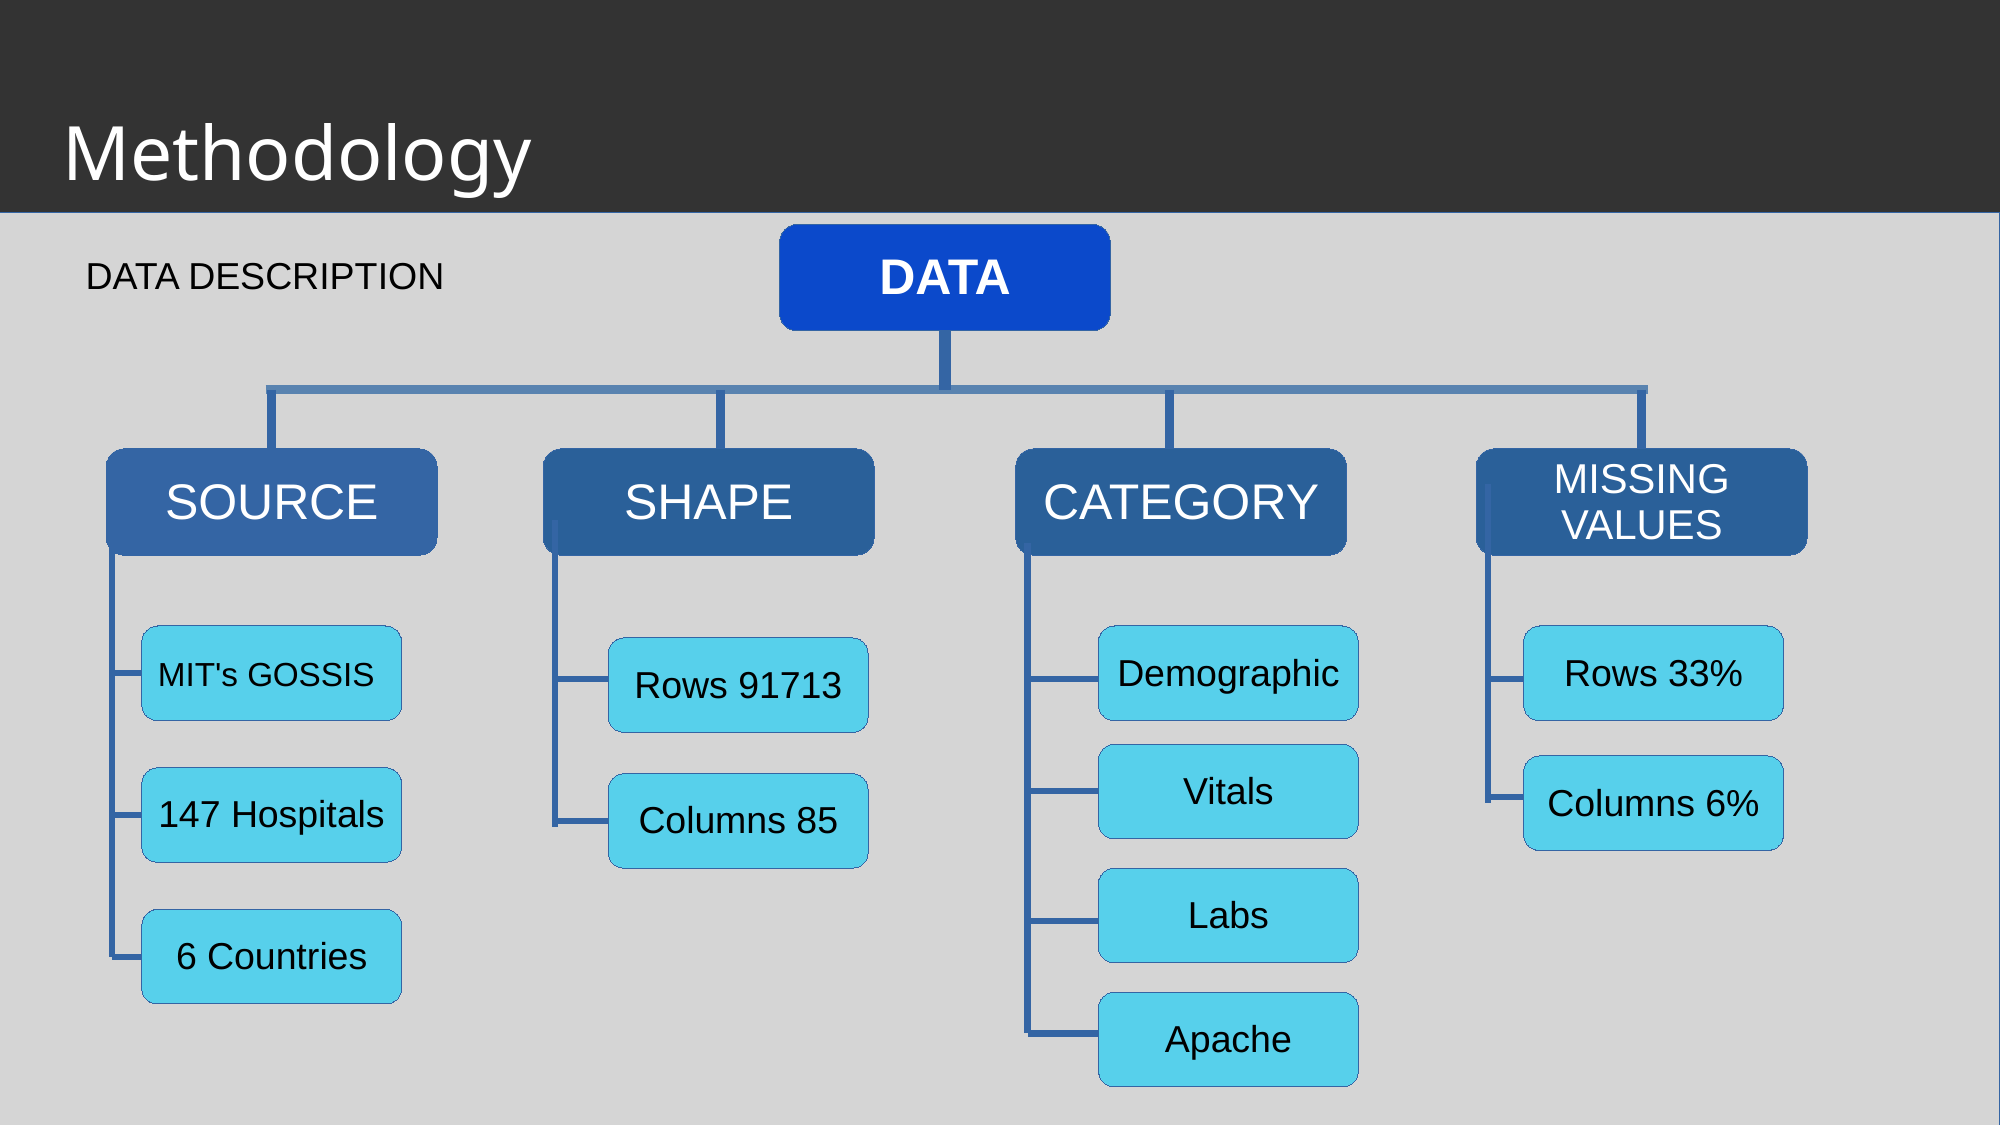

Methodology
DATA
DATA DESCRIPTION
SOURCE
SHAPE
CATEGORY
MISSING
VALUES
MIT's GOSSIS
Demographic
Rows 33%
Rows 91713
Vitals
Columns 6%
147 Hospitals
Columns 85
Labs
6 Countries
Apache